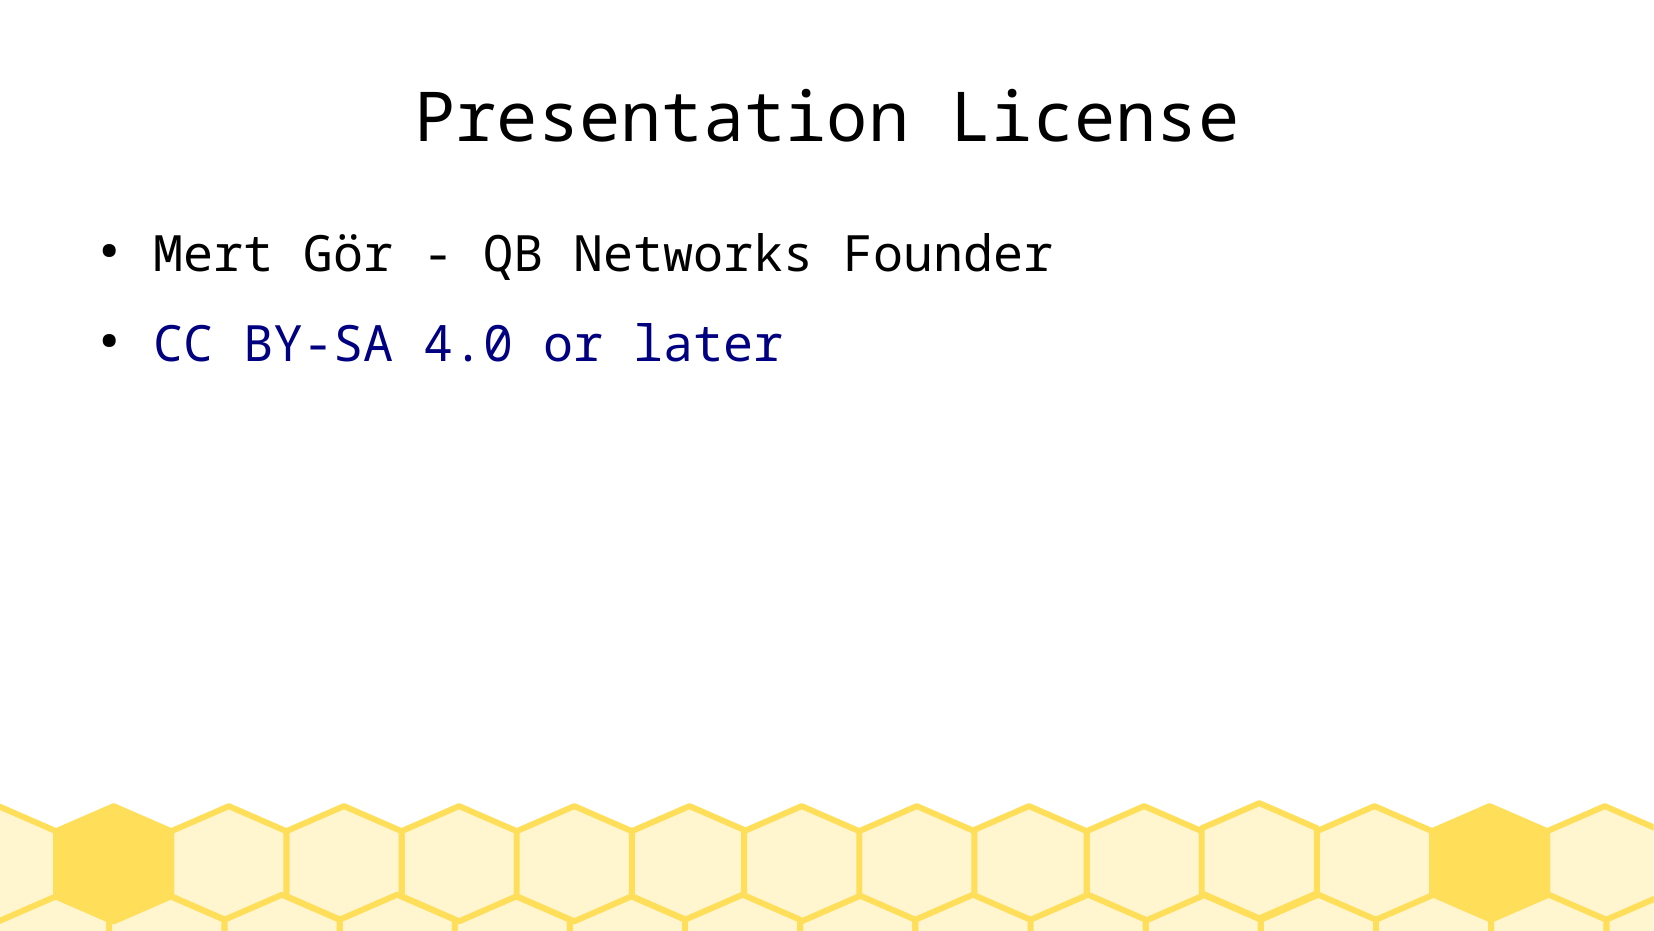

# Presentation License
Mert Gör - QB Networks Founder
CC BY-SA 4.0 or later